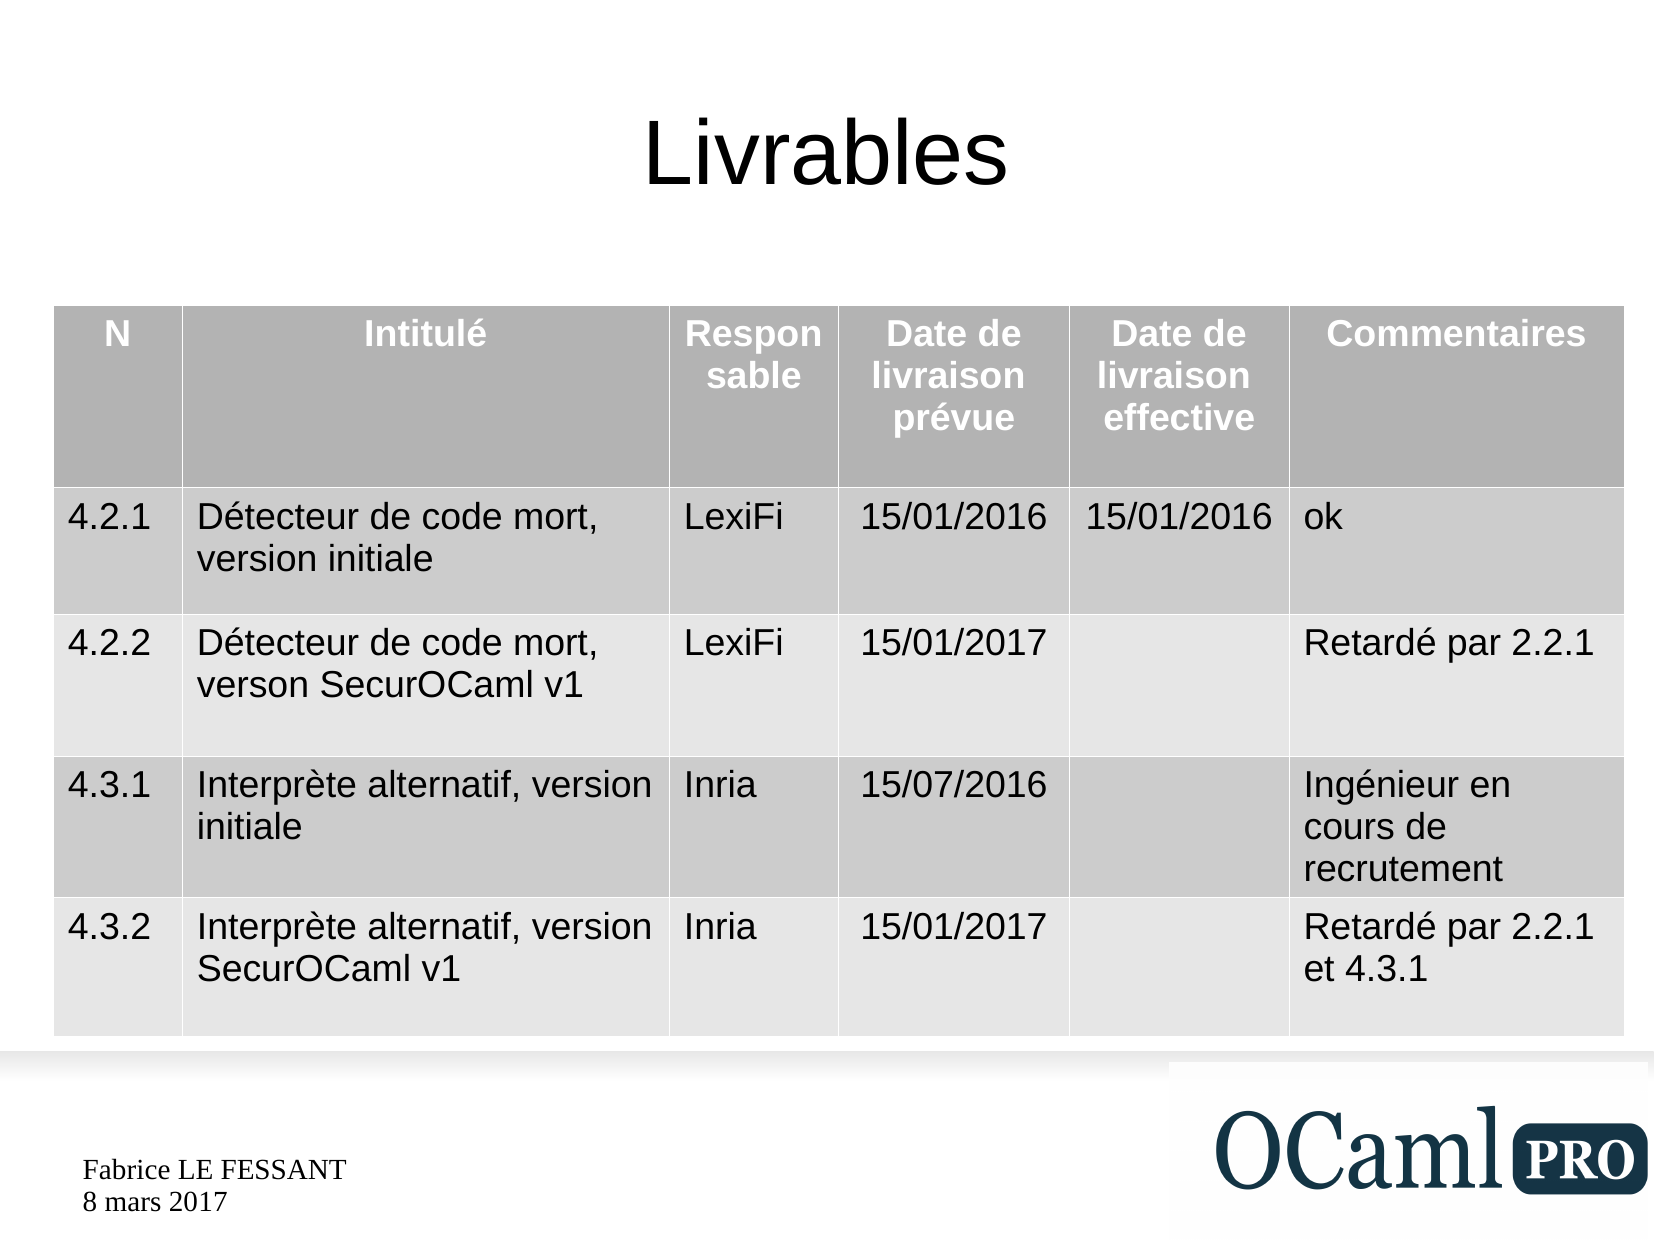

# Livrables
| N | Intitulé | Responsable | Date de livraison prévue | Date de livraison effective | Commentaires |
| --- | --- | --- | --- | --- | --- |
| 4.2.1 | Détecteur de code mort, version initiale | LexiFi | 15/01/2016 | 15/01/2016 | ok |
| 4.2.2 | Détecteur de code mort, verson SecurOCaml v1 | LexiFi | 15/01/2017 | | Retardé par 2.2.1 |
| 4.3.1 | Interprète alternatif, version initiale | Inria | 15/07/2016 | | Ingénieur en cours de recrutement |
| 4.3.2 | Interprète alternatif, version SecurOCaml v1 | Inria | 15/01/2017 | | Retardé par 2.2.1 et 4.3.1 |